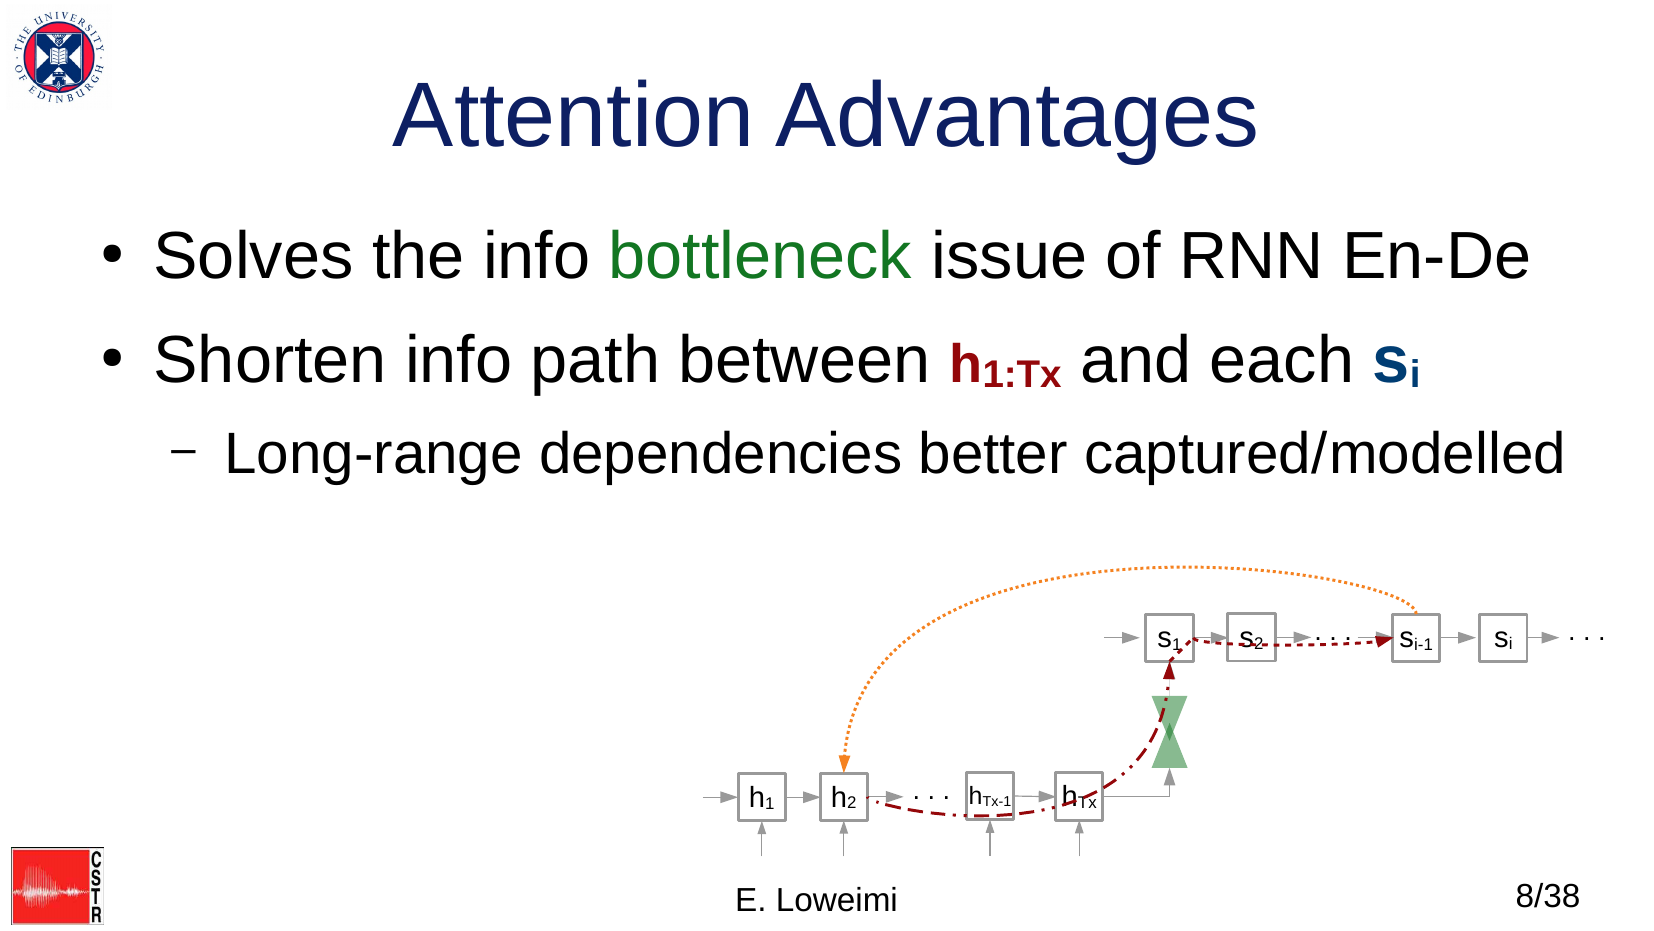

# Attention Advantages
Solves the info bottleneck issue of RNN En-De
Shorten info path between h1:Tx and each si
Long-range dependencies better captured/modelled
. . .
. . .
s2
si
si-1
s1
. . .
hTx-1
hTx
h2
h1
 8/38
E. Loweimi